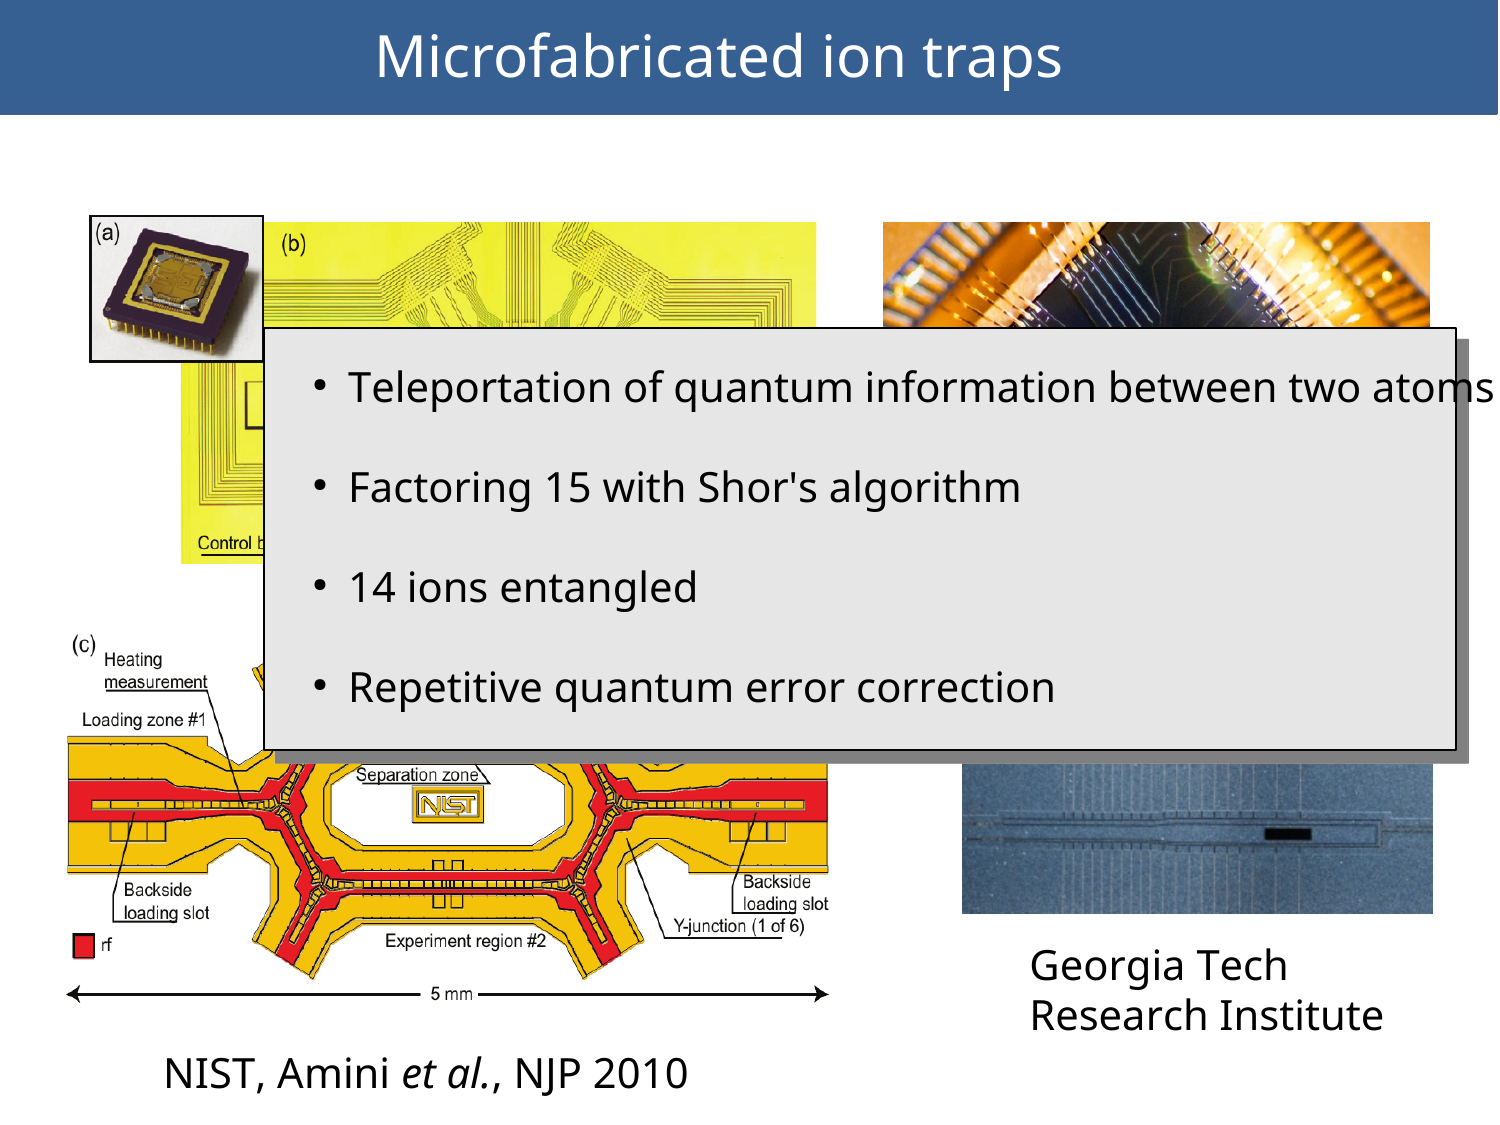

# Microfabricated ion traps
Teleportation of quantum information between two atoms
Factoring 15 with Shor's algorithm
14 ions entangled
Repetitive quantum error correction
Sandia National Labs
Georgia Tech
Research Institute
NIST, Amini et al., NJP 2010